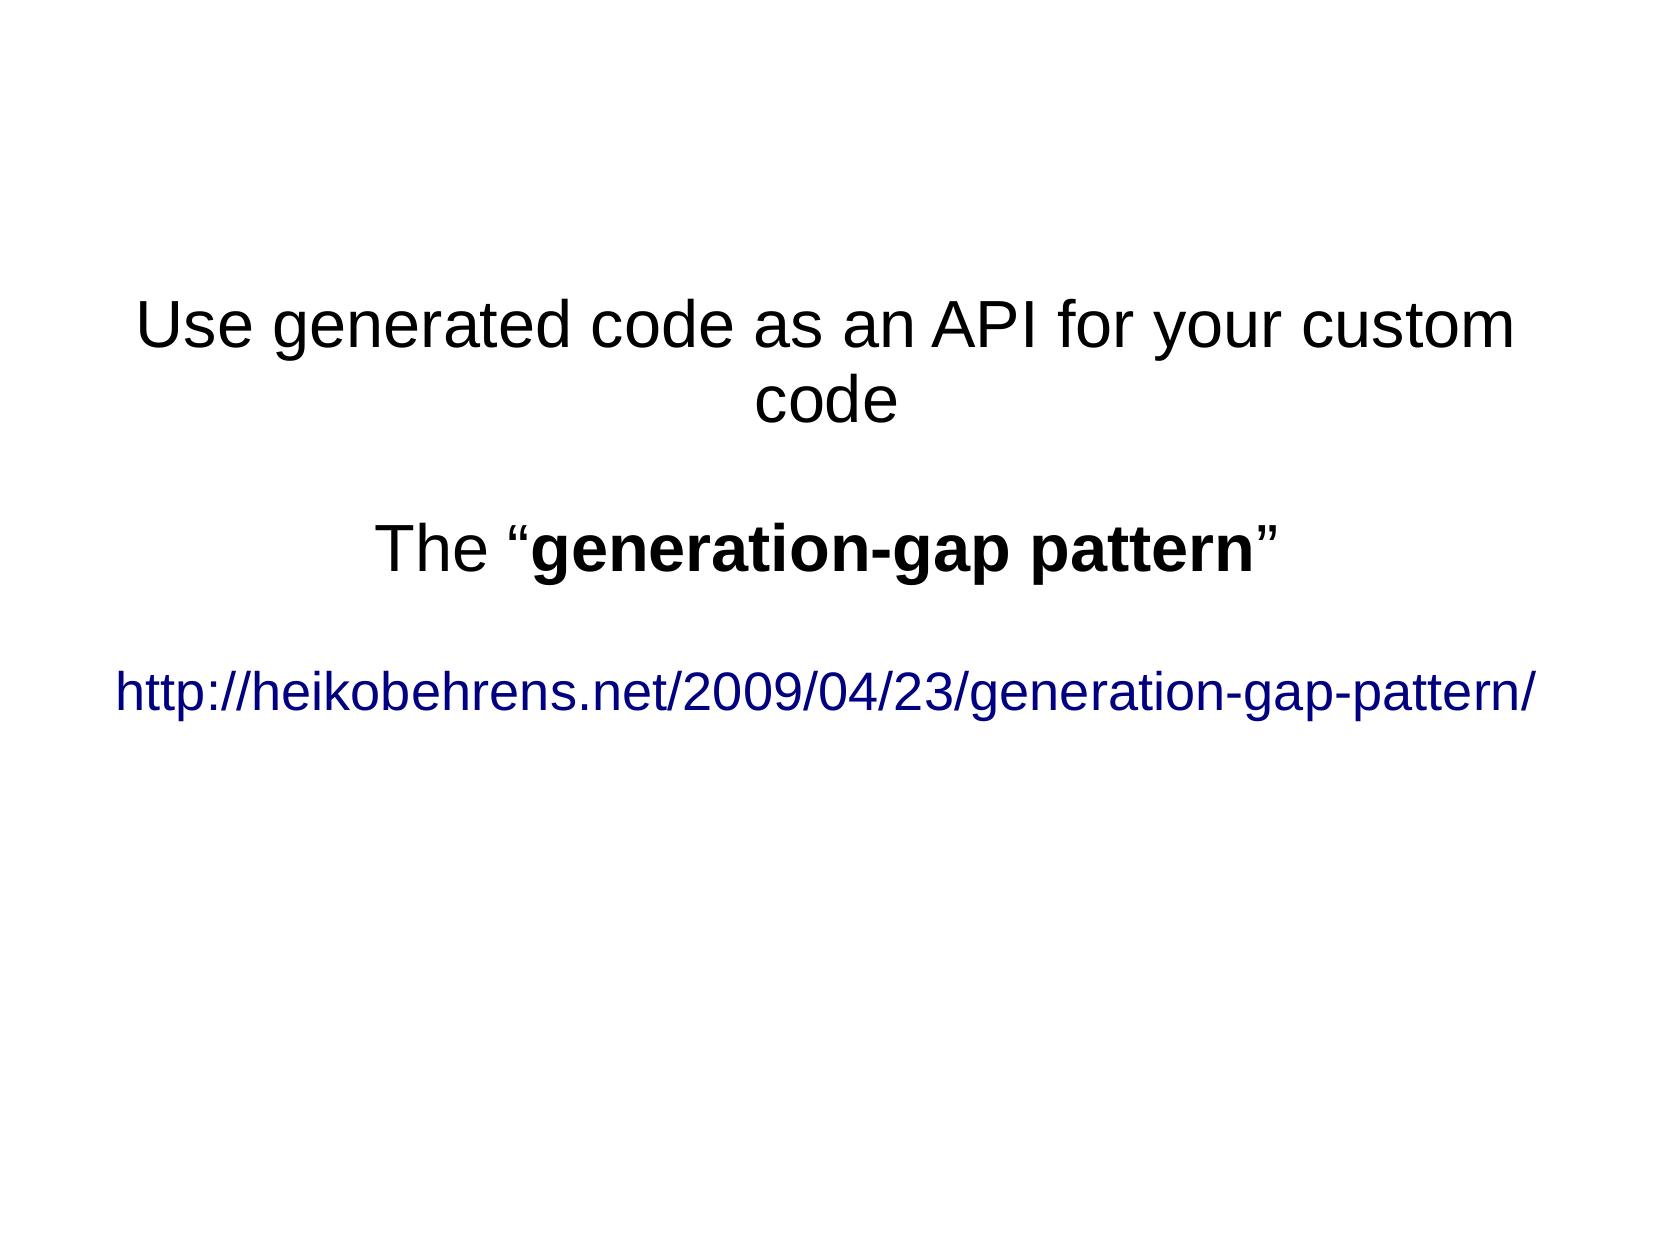

# Use generated code as an API for your custom code
The “generation-gap pattern”
http://heikobehrens.net/2009/04/23/generation-gap-pattern/